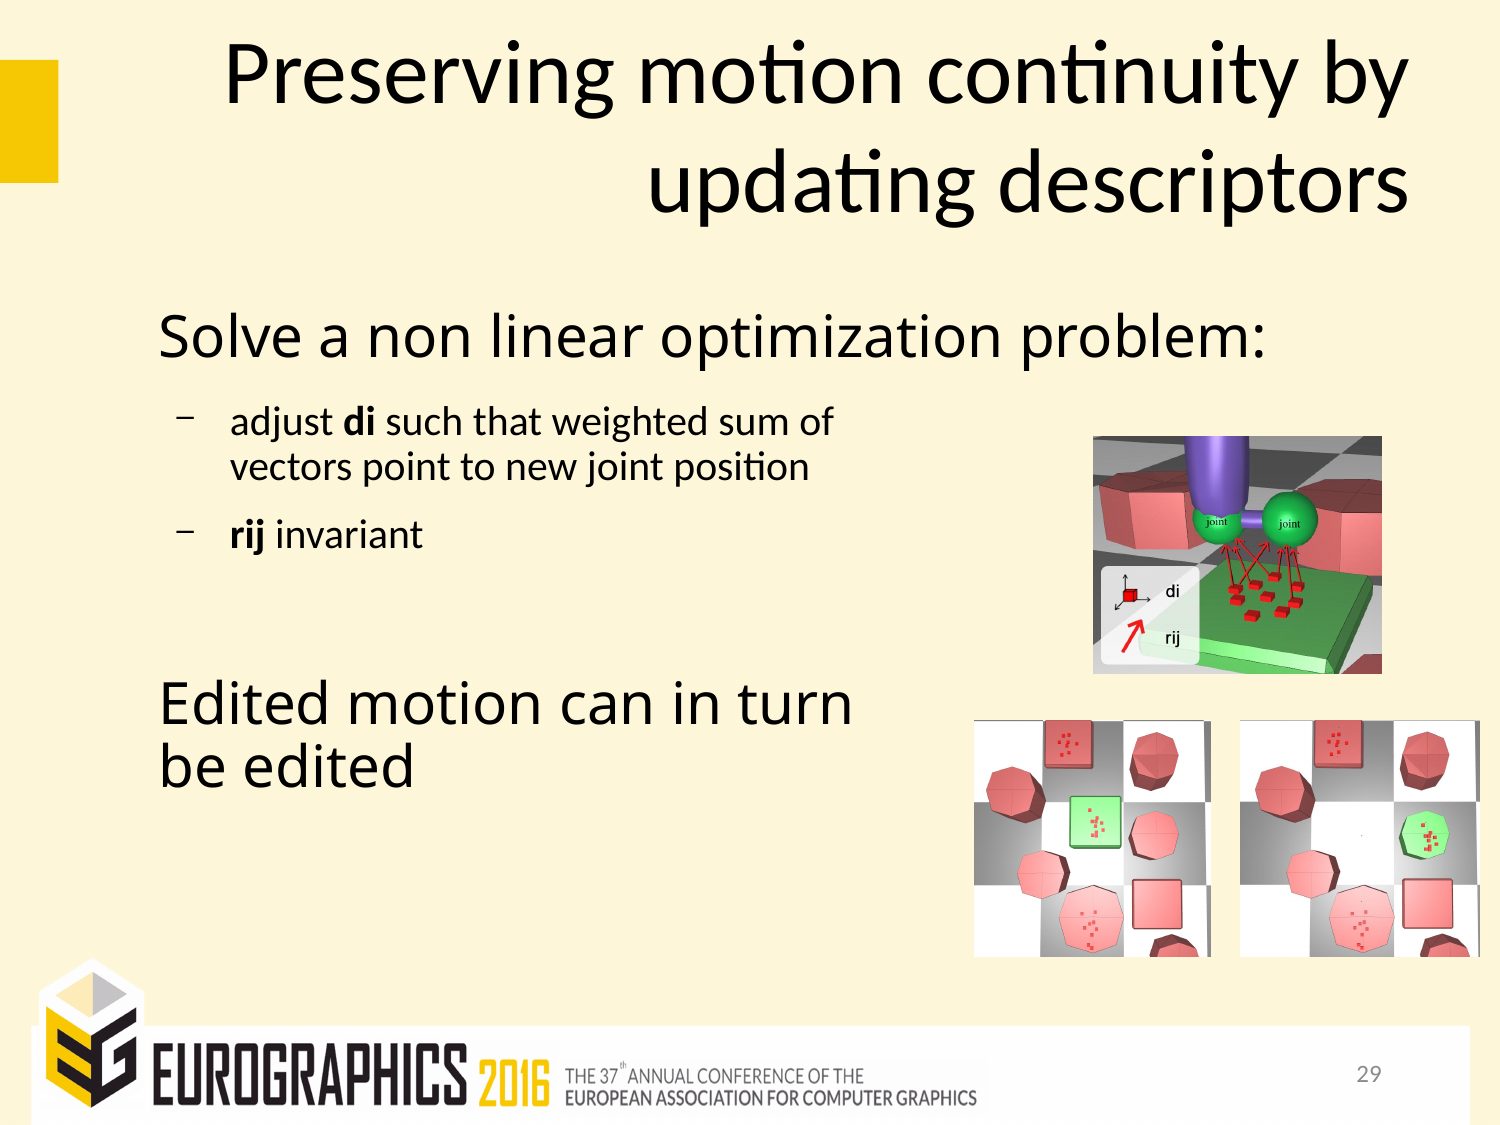

# Preserving motion continuity by updating descriptors
Solve a non linear optimization problem:
adjust di such that weighted sum of
vectors point to new joint position
rij invariant
Edited motion can in turn
be edited